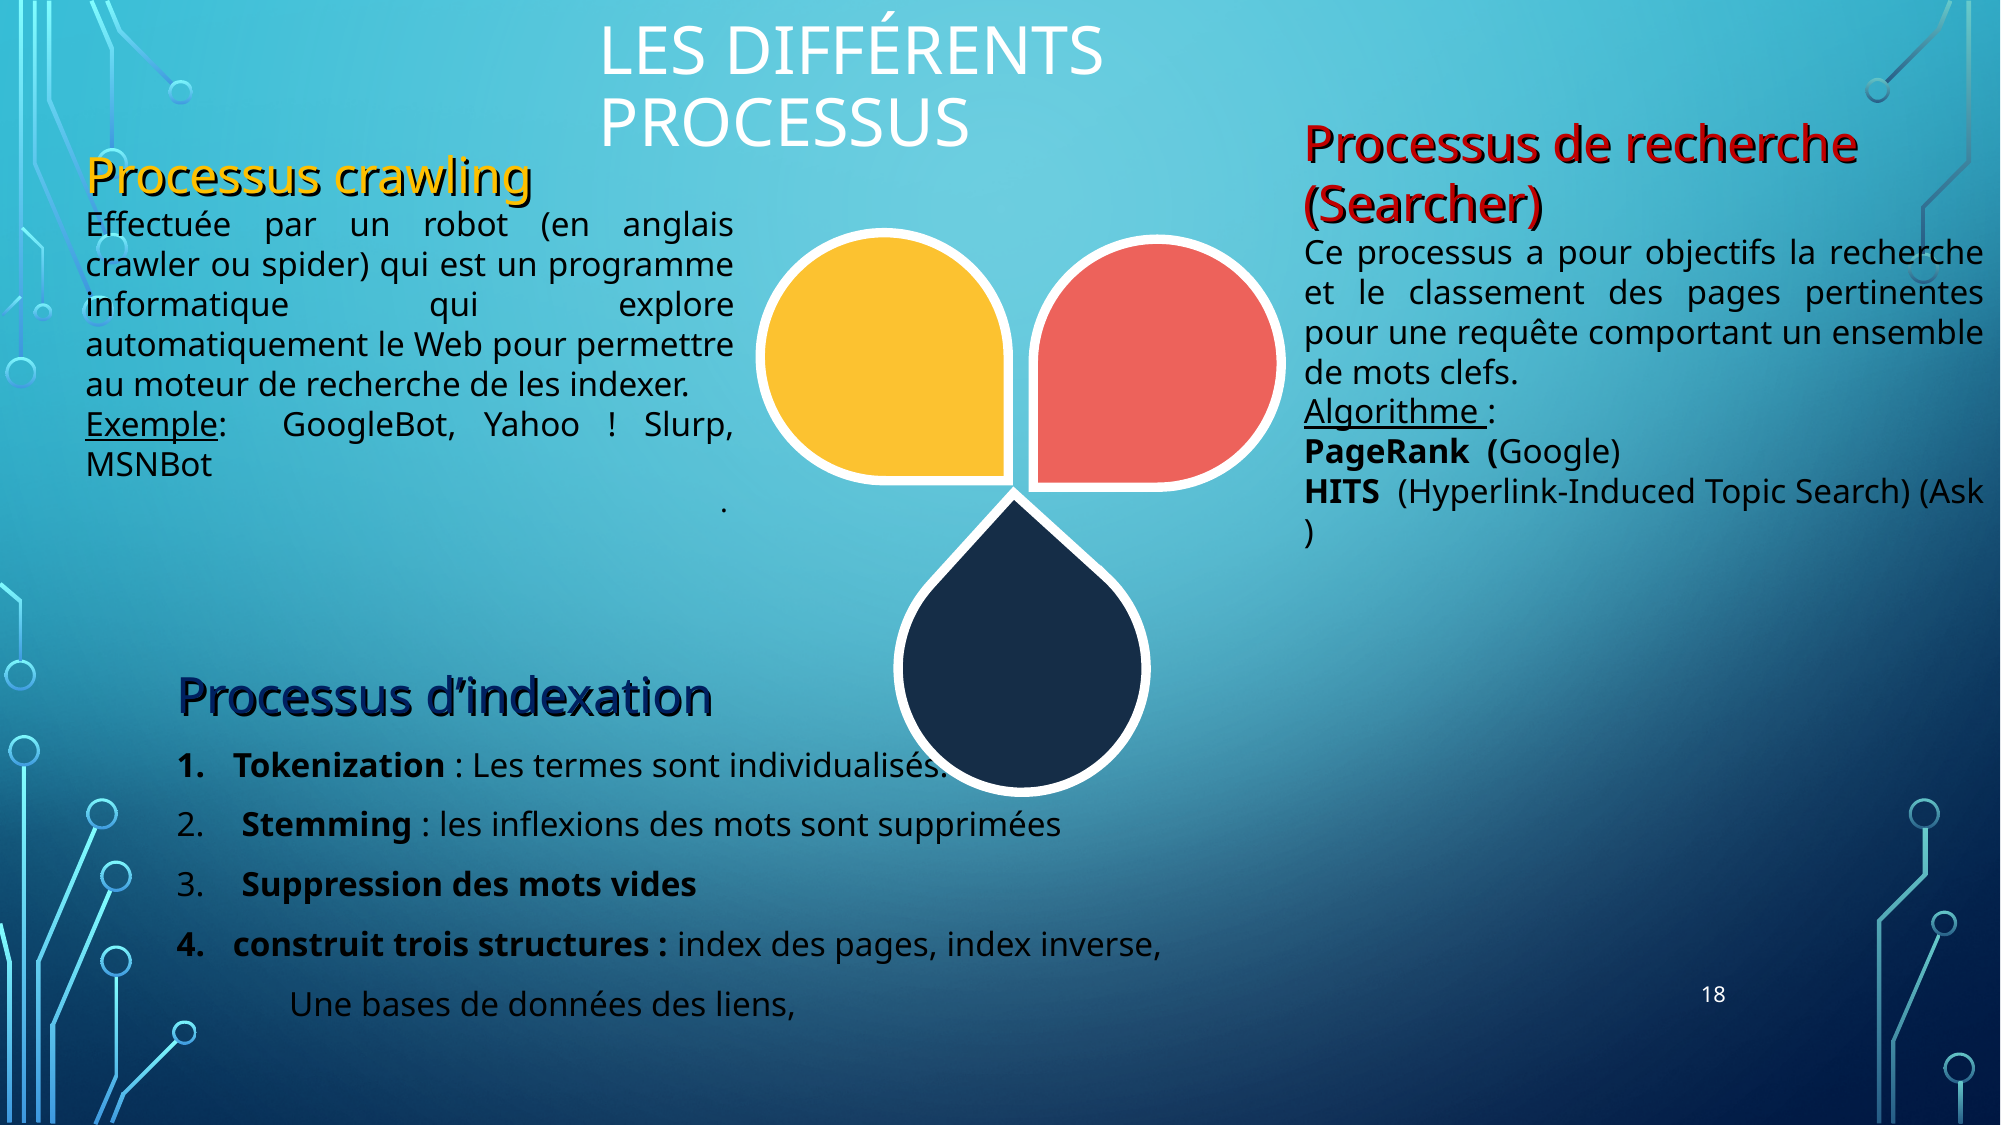

Les différents processus
Processus de recherche (Searcher)
Ce processus a pour objectifs la recherche et le classement des pages pertinentes pour une requête comportant un ensemble de mots clefs.
Algorithme :
PageRank (Google)
HITS (Hyperlink-Induced Topic Search) (Ask )
Processus crawling
Effectuée par un robot (en anglais crawler ou spider) qui est un programme informatique qui explore automatiquement le Web pour permettre au moteur de recherche de les indexer.
Exemple: GoogleBot, Yahoo ! Slurp, MSNBot
.
Processus d’indexation
Tokenization : Les termes sont individualisés.
 Stemming : les inflexions des mots sont supprimées
 Suppression des mots vides
construit trois structures : index des pages, index inverse, Une bases de données des liens,